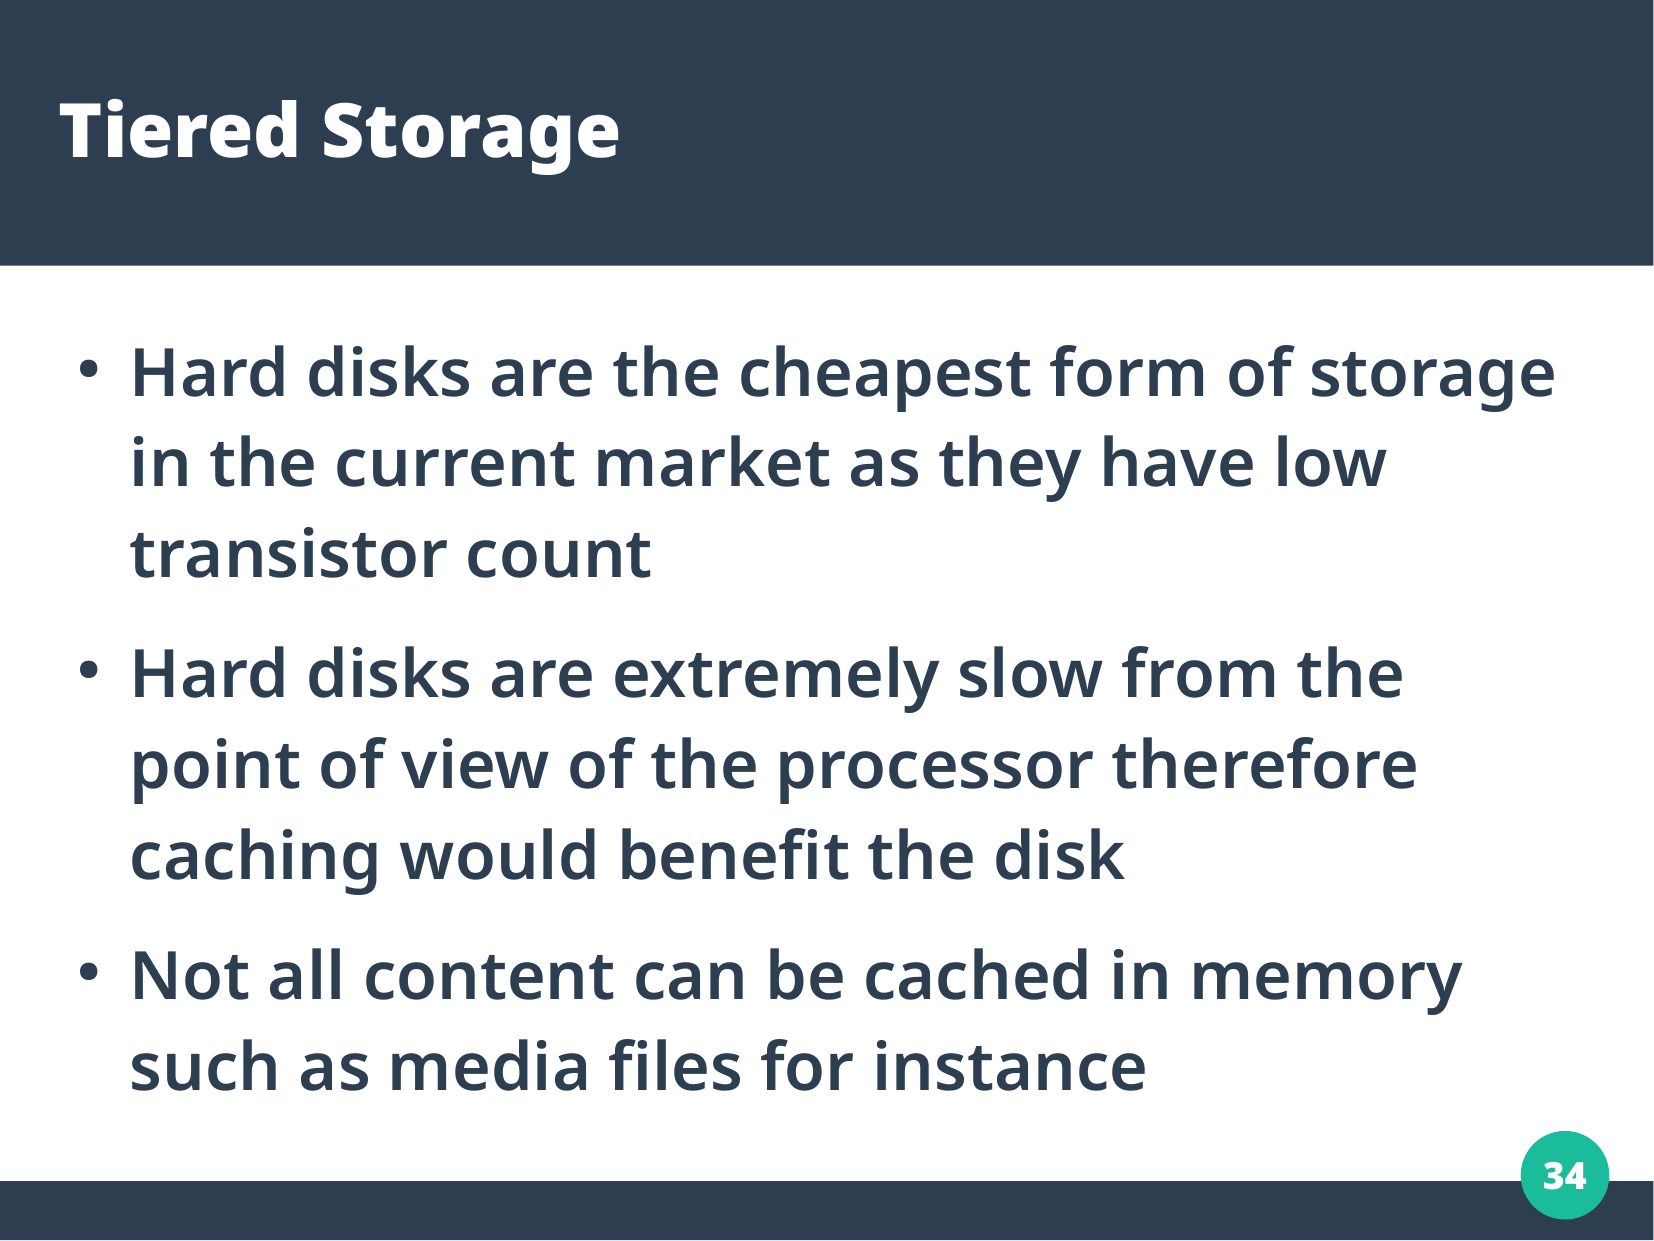

# Tiered Storage
Hard disks are the cheapest form of storage in the current market as they have low transistor count
Hard disks are extremely slow from the point of view of the processor therefore caching would benefit the disk
Not all content can be cached in memory such as media files for instance
34